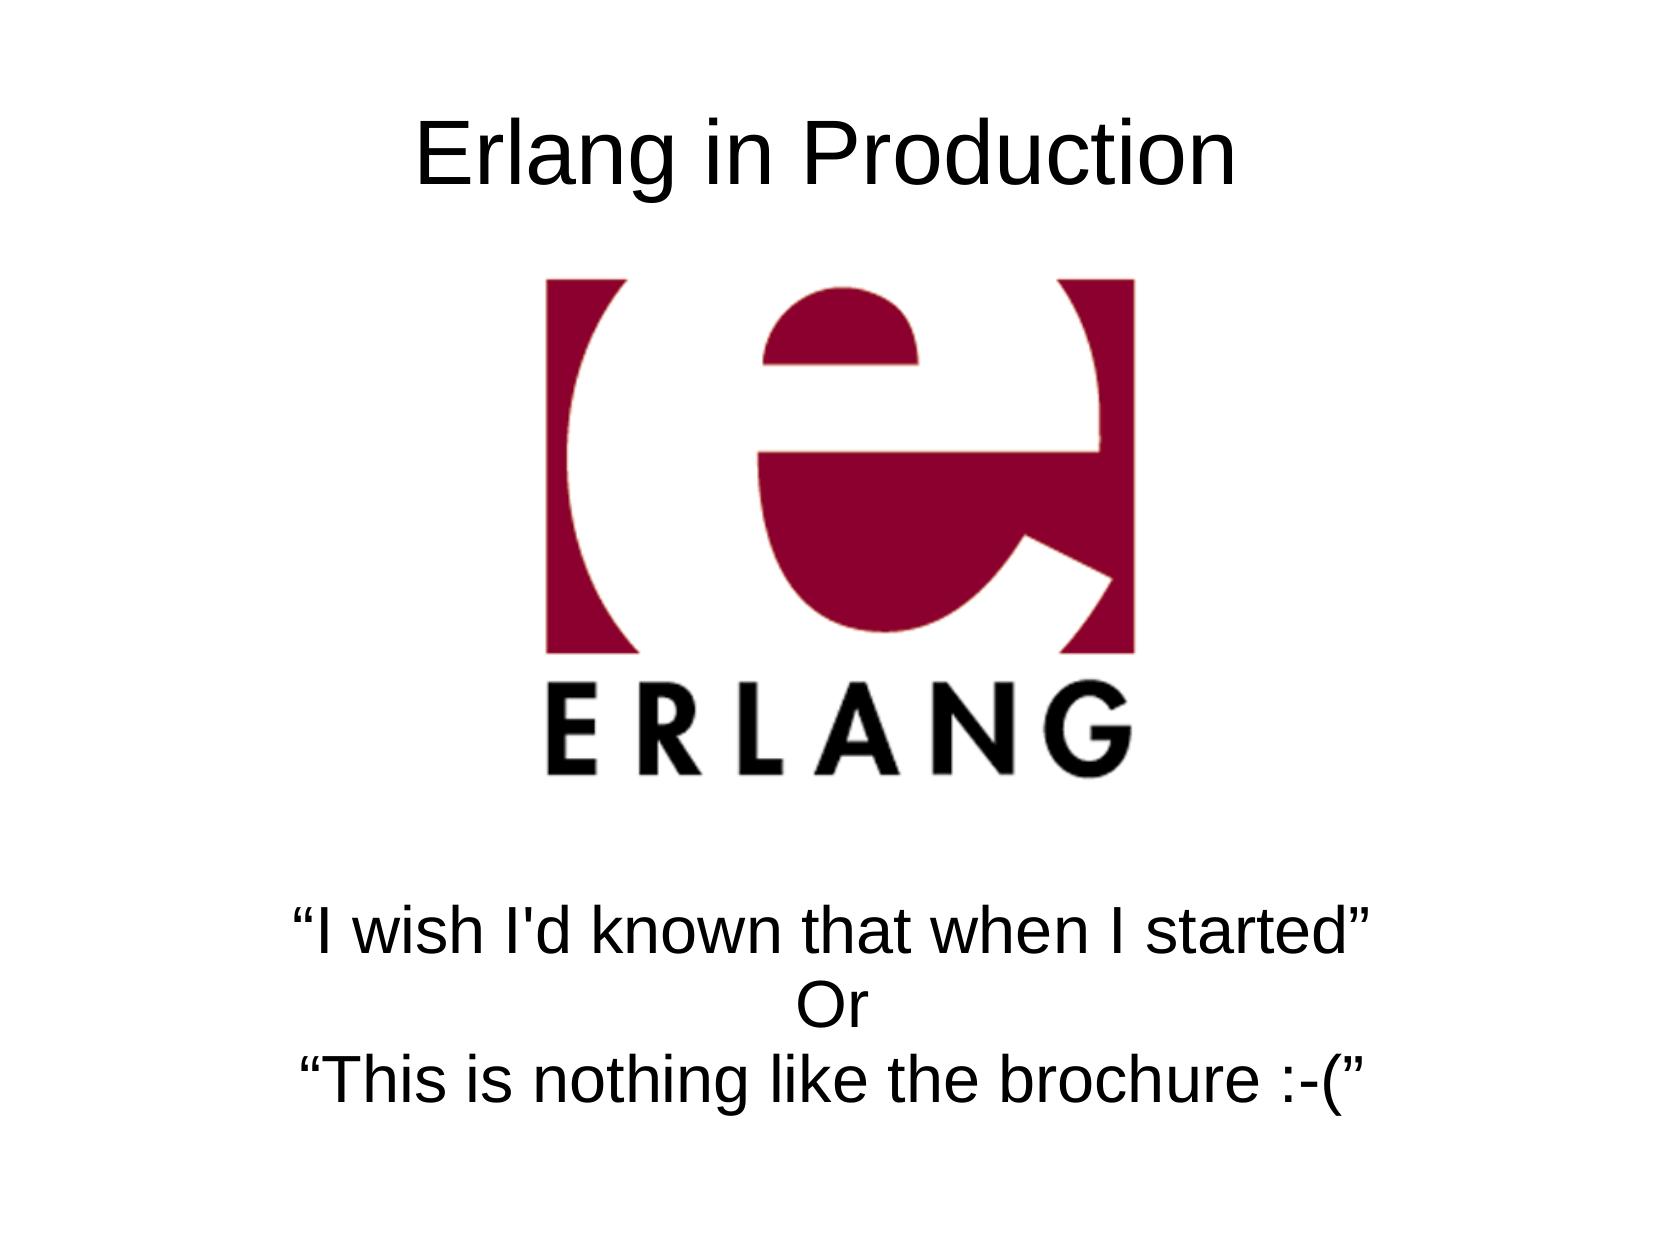

Erlang in Production
# “I wish I'd known that when I started”
Or
“This is nothing like the brochure :-(”